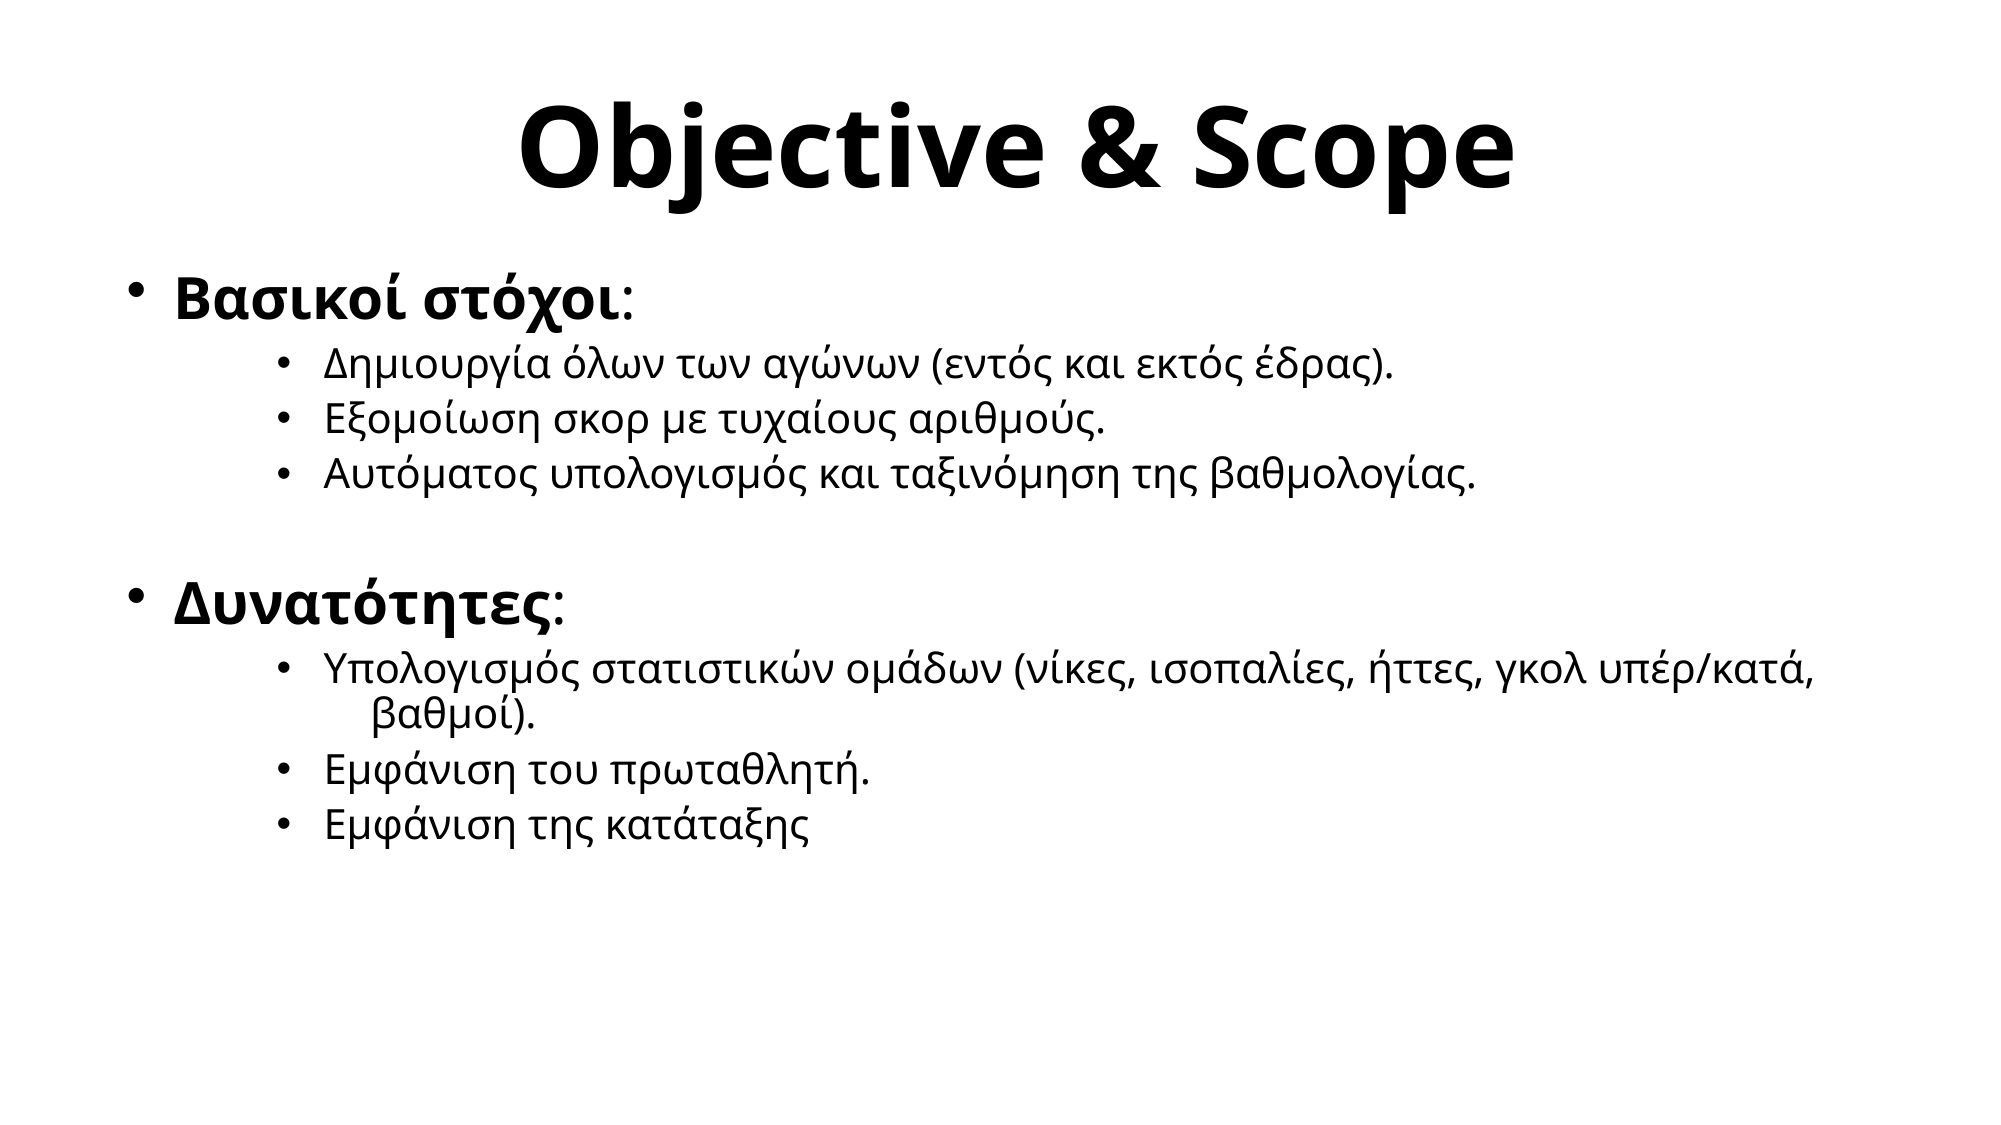

# Objective & Scope
Βασικοί στόχοι:
Δημιουργία όλων των αγώνων (εντός και εκτός έδρας).
Εξομοίωση σκορ με τυχαίους αριθμούς.
Αυτόματος υπολογισμός και ταξινόμηση της βαθμολογίας.
Δυνατότητες:
Υπολογισμός στατιστικών ομάδων (νίκες, ισοπαλίες, ήττες, γκολ υπέρ/κατά, βαθμοί).
Εμφάνιση του πρωταθλητή.
Εμφάνιση της κατάταξης